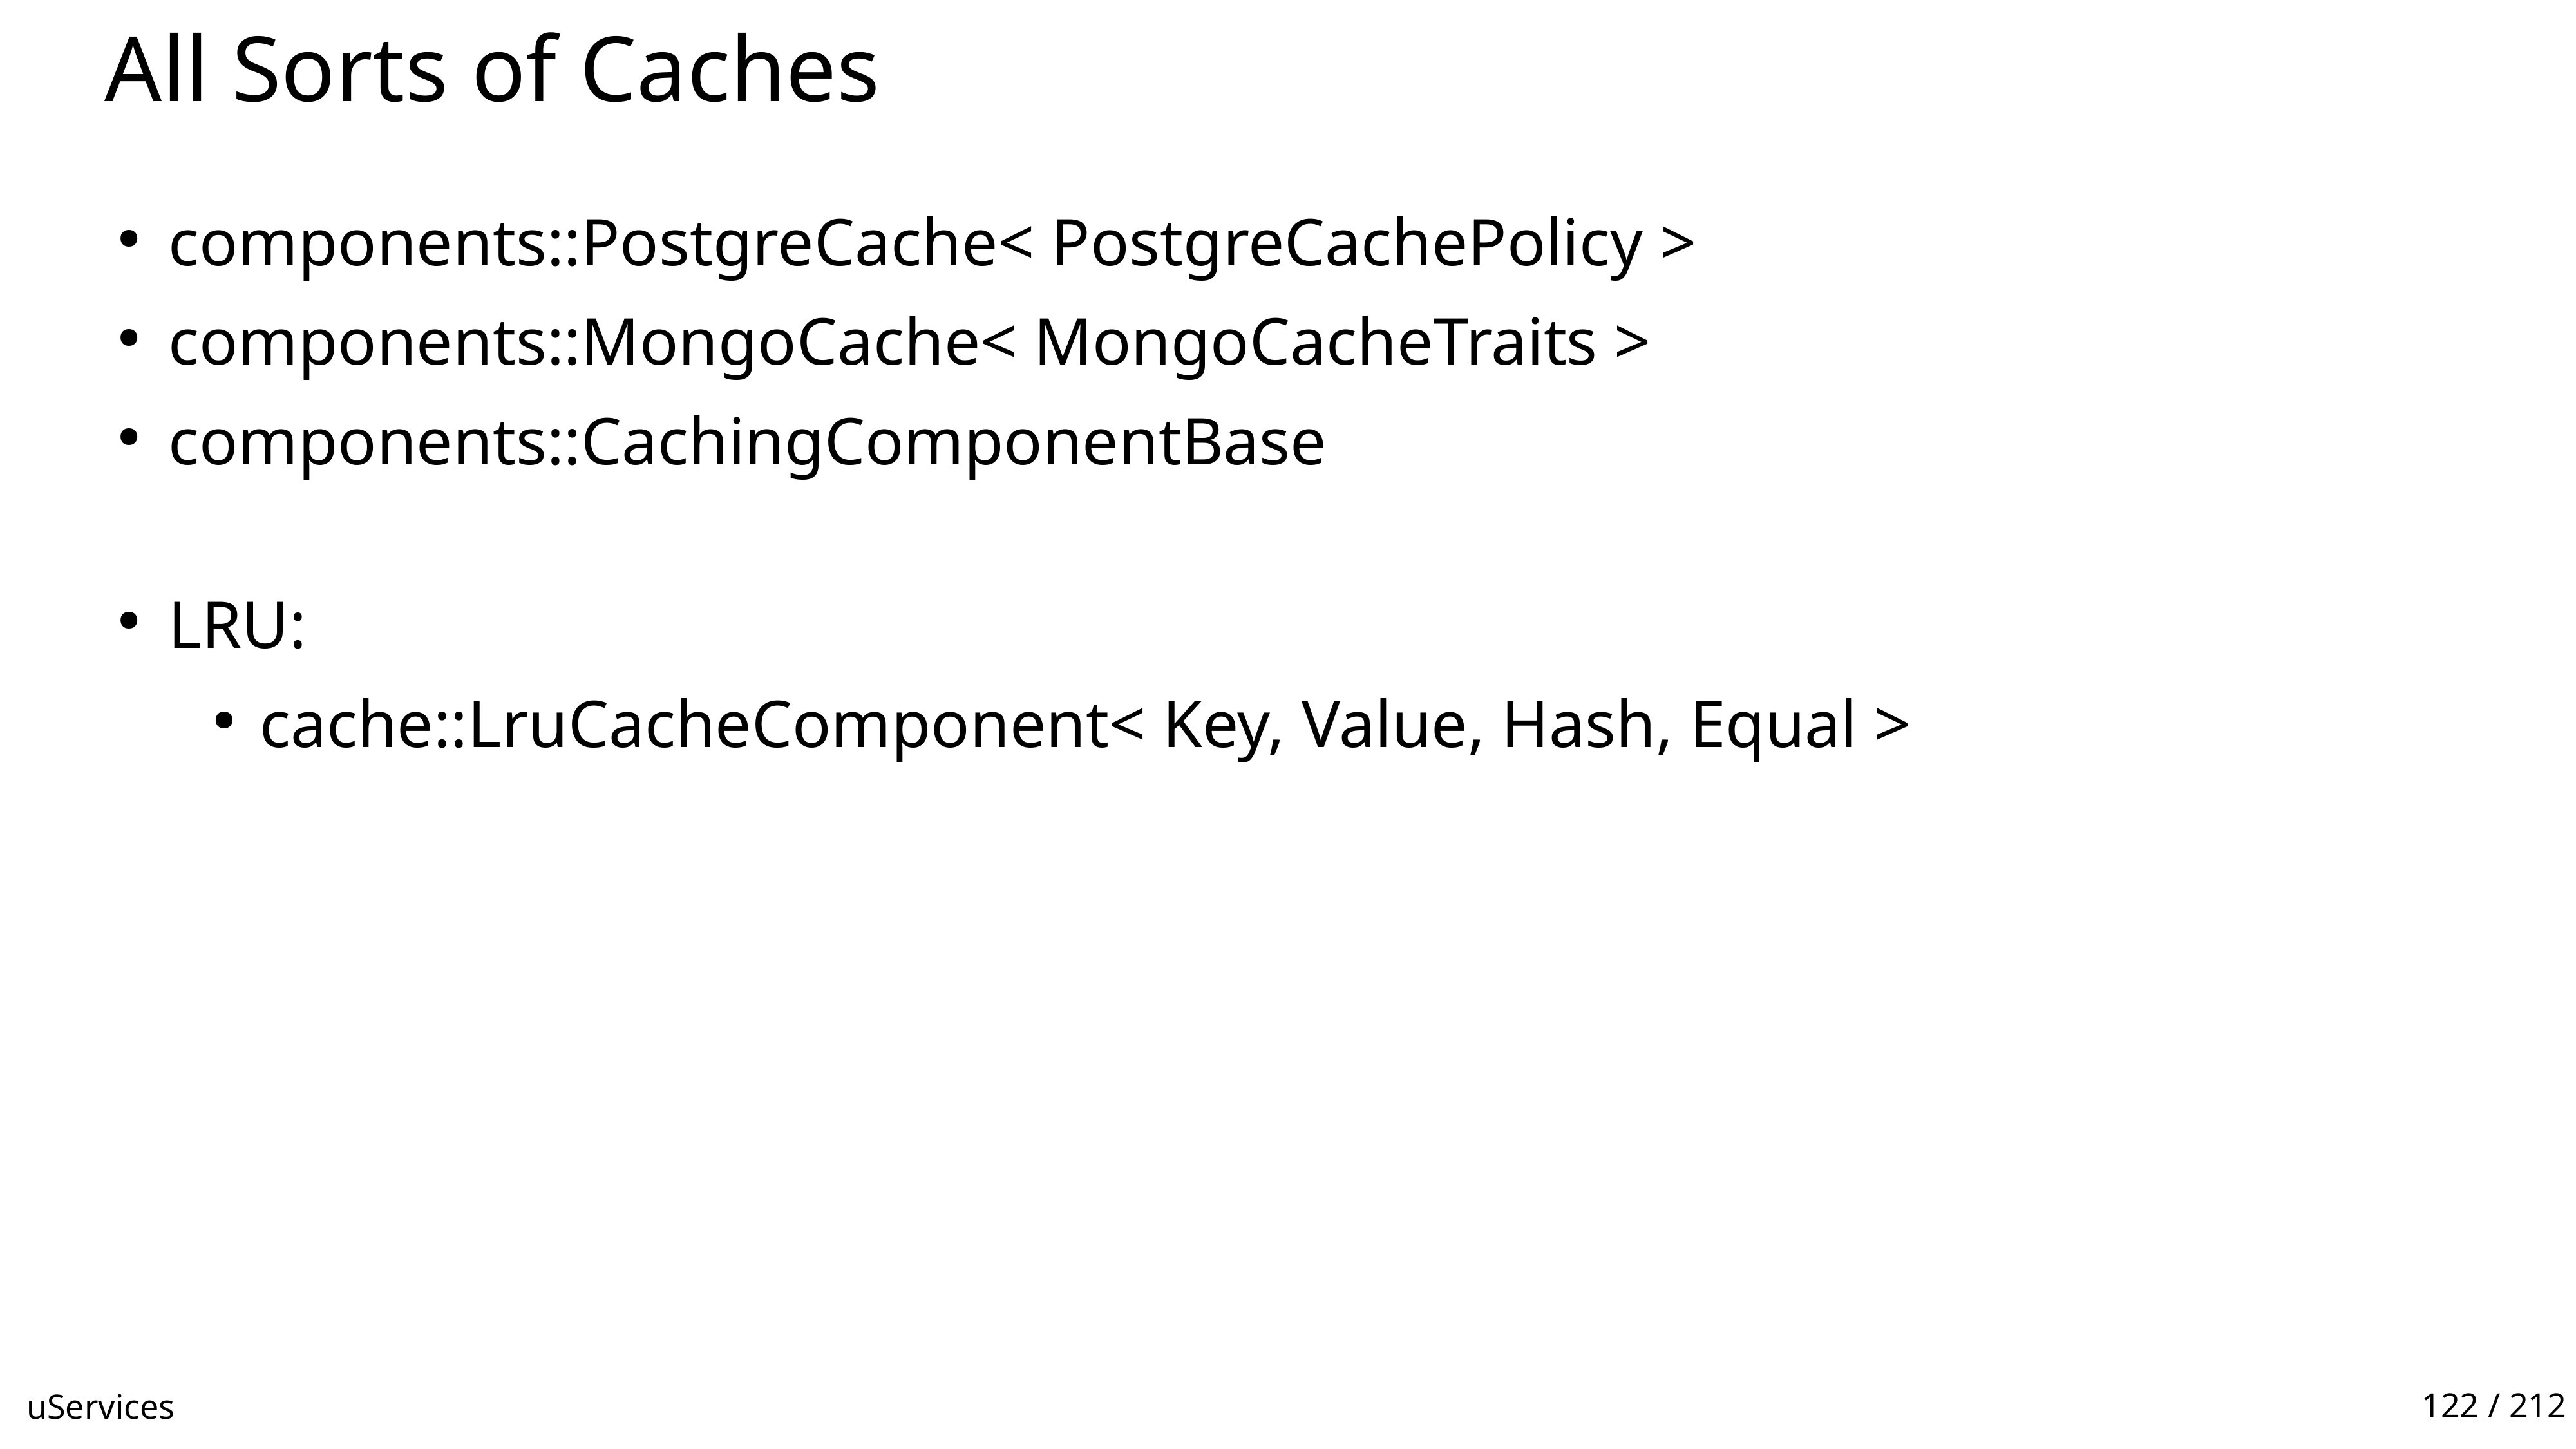

All Sorts of Caches
# components::PostgreCache< PostgreCachePolicy >
 components::MongoCache< MongoCacheTraits >
 components::CachingComponentBase
 LRU:
 cache::LruCacheComponent< Key, Value, Hash, Equal >
uServices